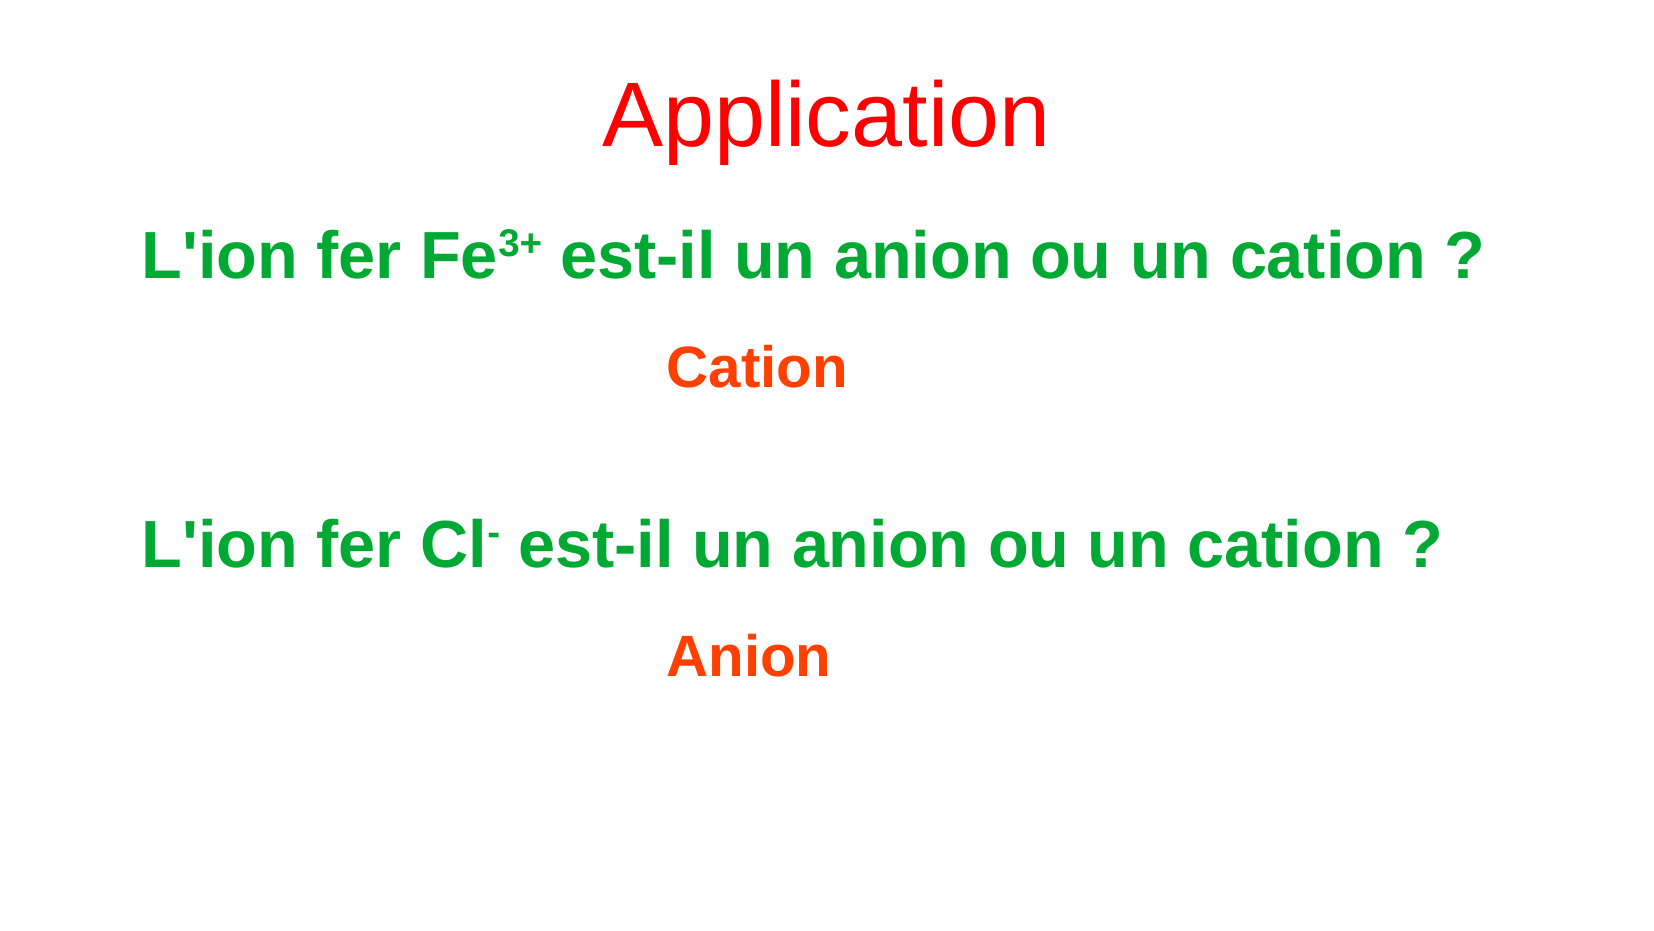

# Application
L'ion fer Fe3+ est-il un anion ou un cation ?
Cation
L'ion fer Cl- est-il un anion ou un cation ?
Anion